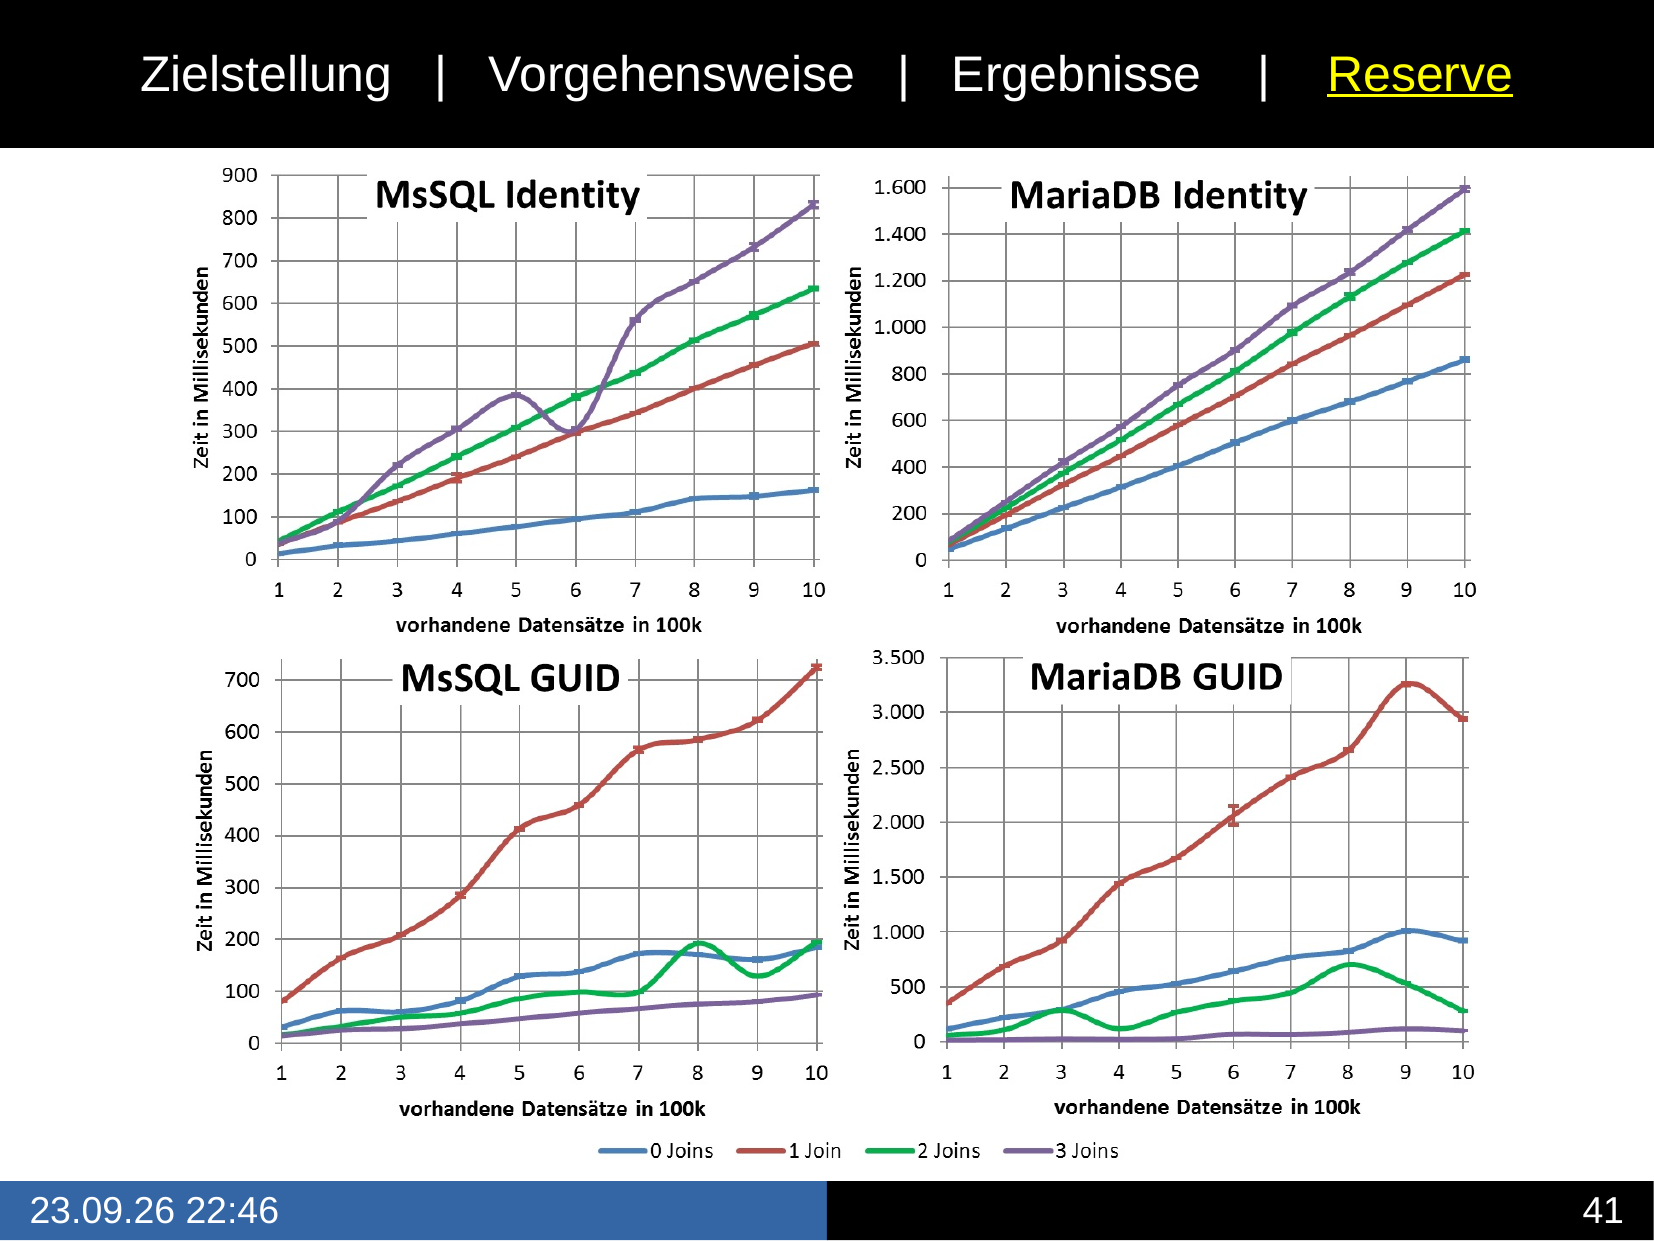

Zielstellung | Vorgehensweise | Ergebnisse | Reserve
#
41